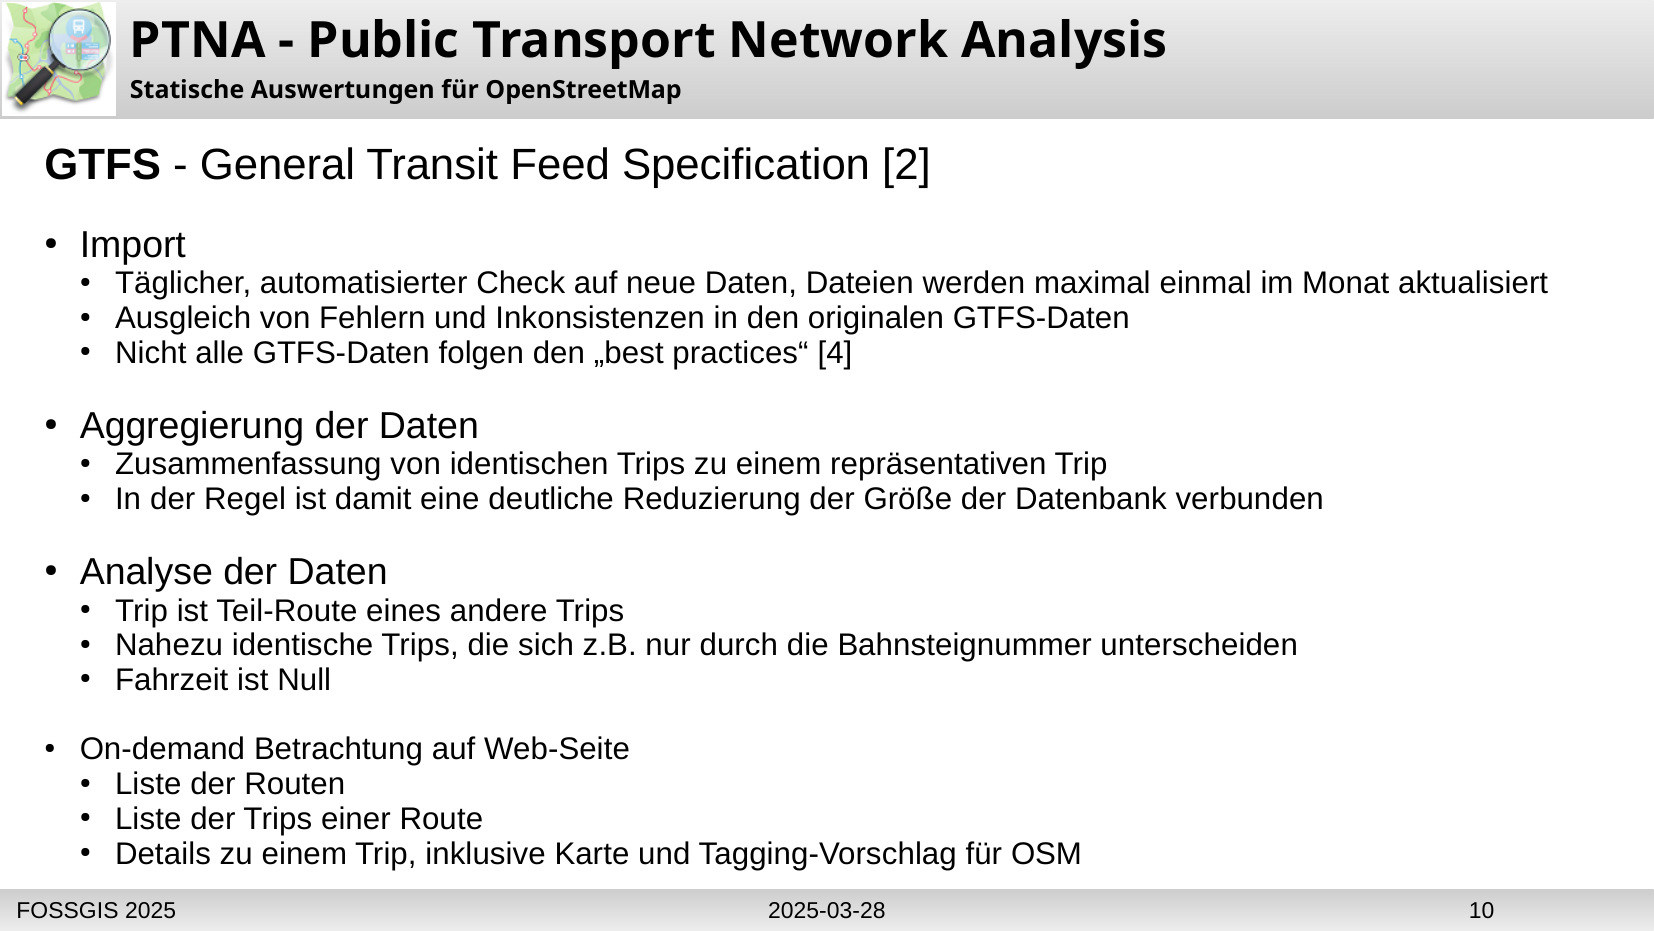

PTNA - Public Transport Network Analysis
Statische Auswertungen für OpenStreetMap
GTFS - General Transit Feed Specification [2]
Import
Täglicher, automatisierter Check auf neue Daten, Dateien werden maximal einmal im Monat aktualisiert
Ausgleich von Fehlern und Inkonsistenzen in den originalen GTFS-Daten
Nicht alle GTFS-Daten folgen den „best practices“ [4]
Aggregierung der Daten
Zusammenfassung von identischen Trips zu einem repräsentativen Trip
In der Regel ist damit eine deutliche Reduzierung der Größe der Datenbank verbunden
Analyse der Daten
Trip ist Teil-Route eines andere Trips
Nahezu identische Trips, die sich z.B. nur durch die Bahnsteignummer unterscheiden
Fahrzeit ist Null
On-demand Betrachtung auf Web-Seite
Liste der Routen
Liste der Trips einer Route
Details zu einem Trip, inklusive Karte und Tagging-Vorschlag für OSM
FOSSGIS 2025
2025-03-28